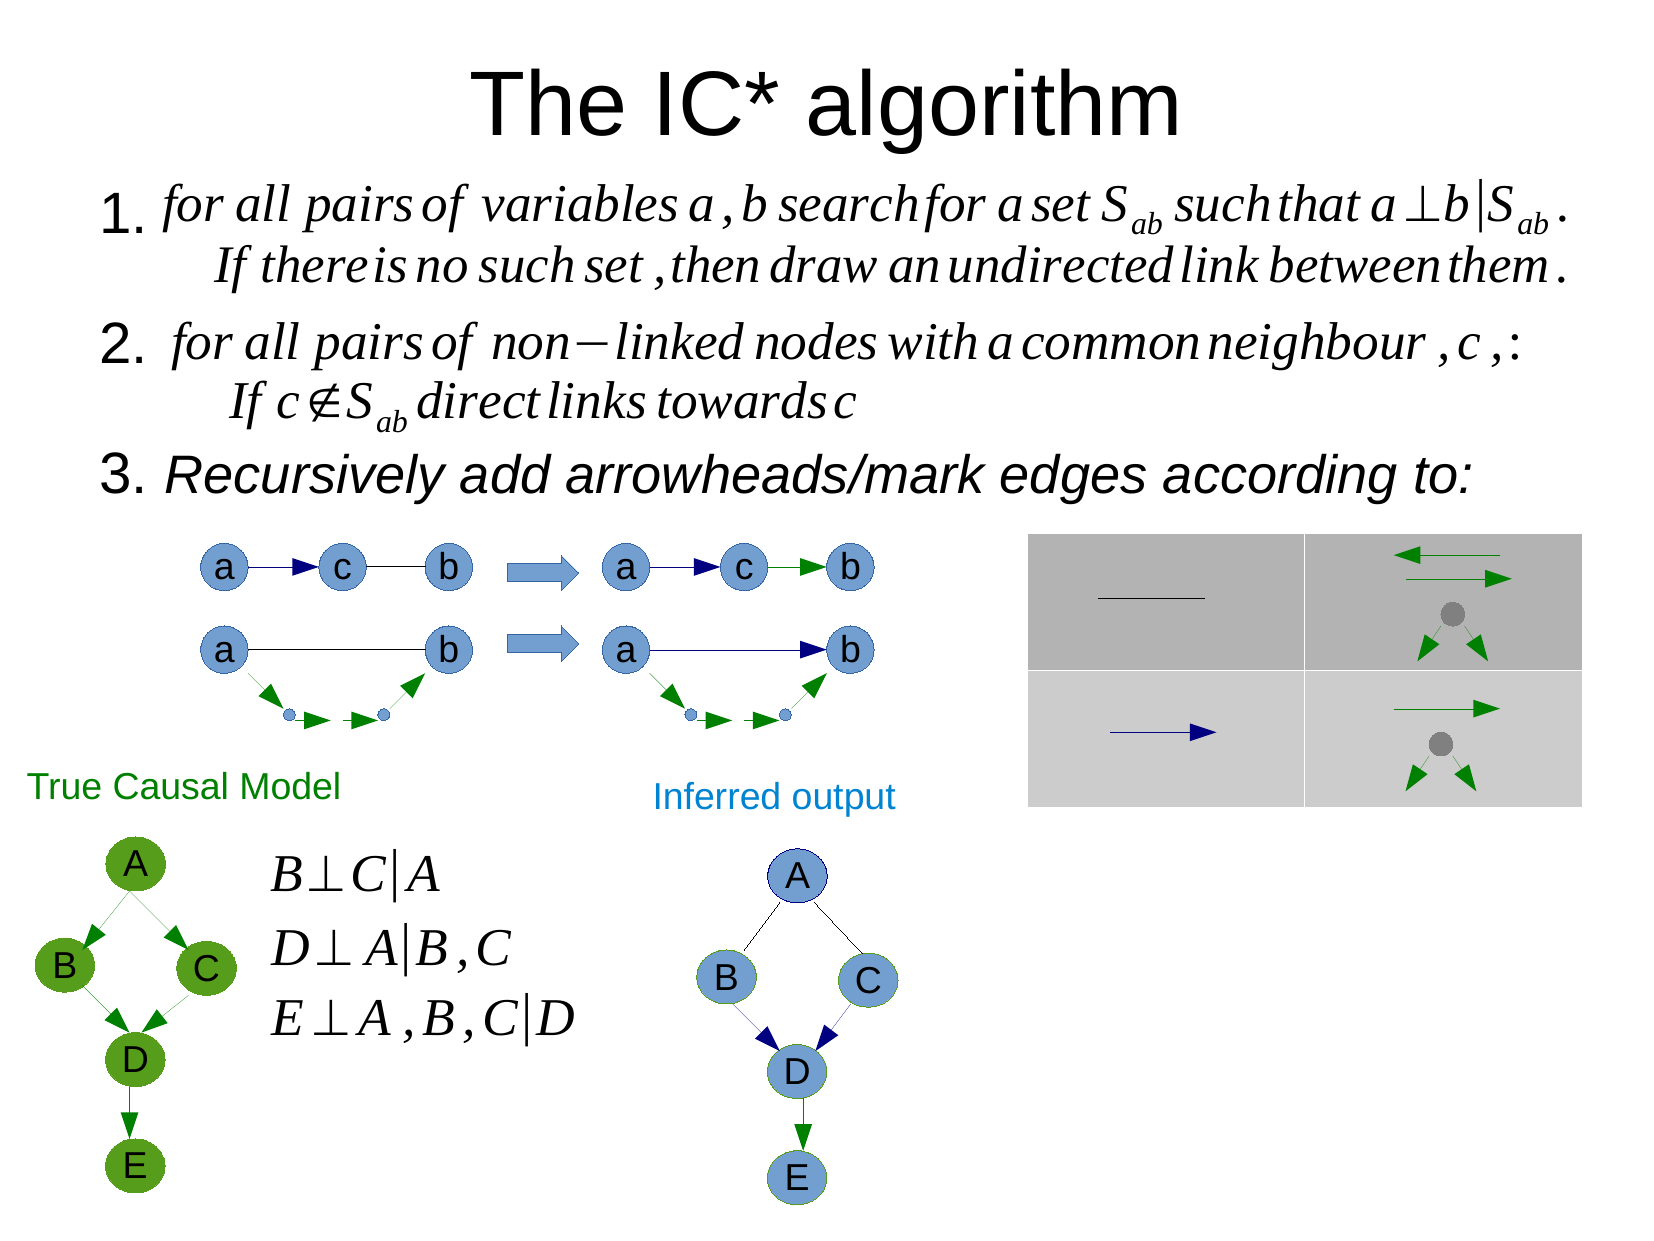

# The IC* algorithm
1.
2.
3. Recursively add arrowheads/mark edges according to:
| | |
| --- | --- |
| | |
a
c
b
a
c
b
a
b
a
b
True Causal Model
Inferred output
A
A
B
C
B
C
D
D
E
E